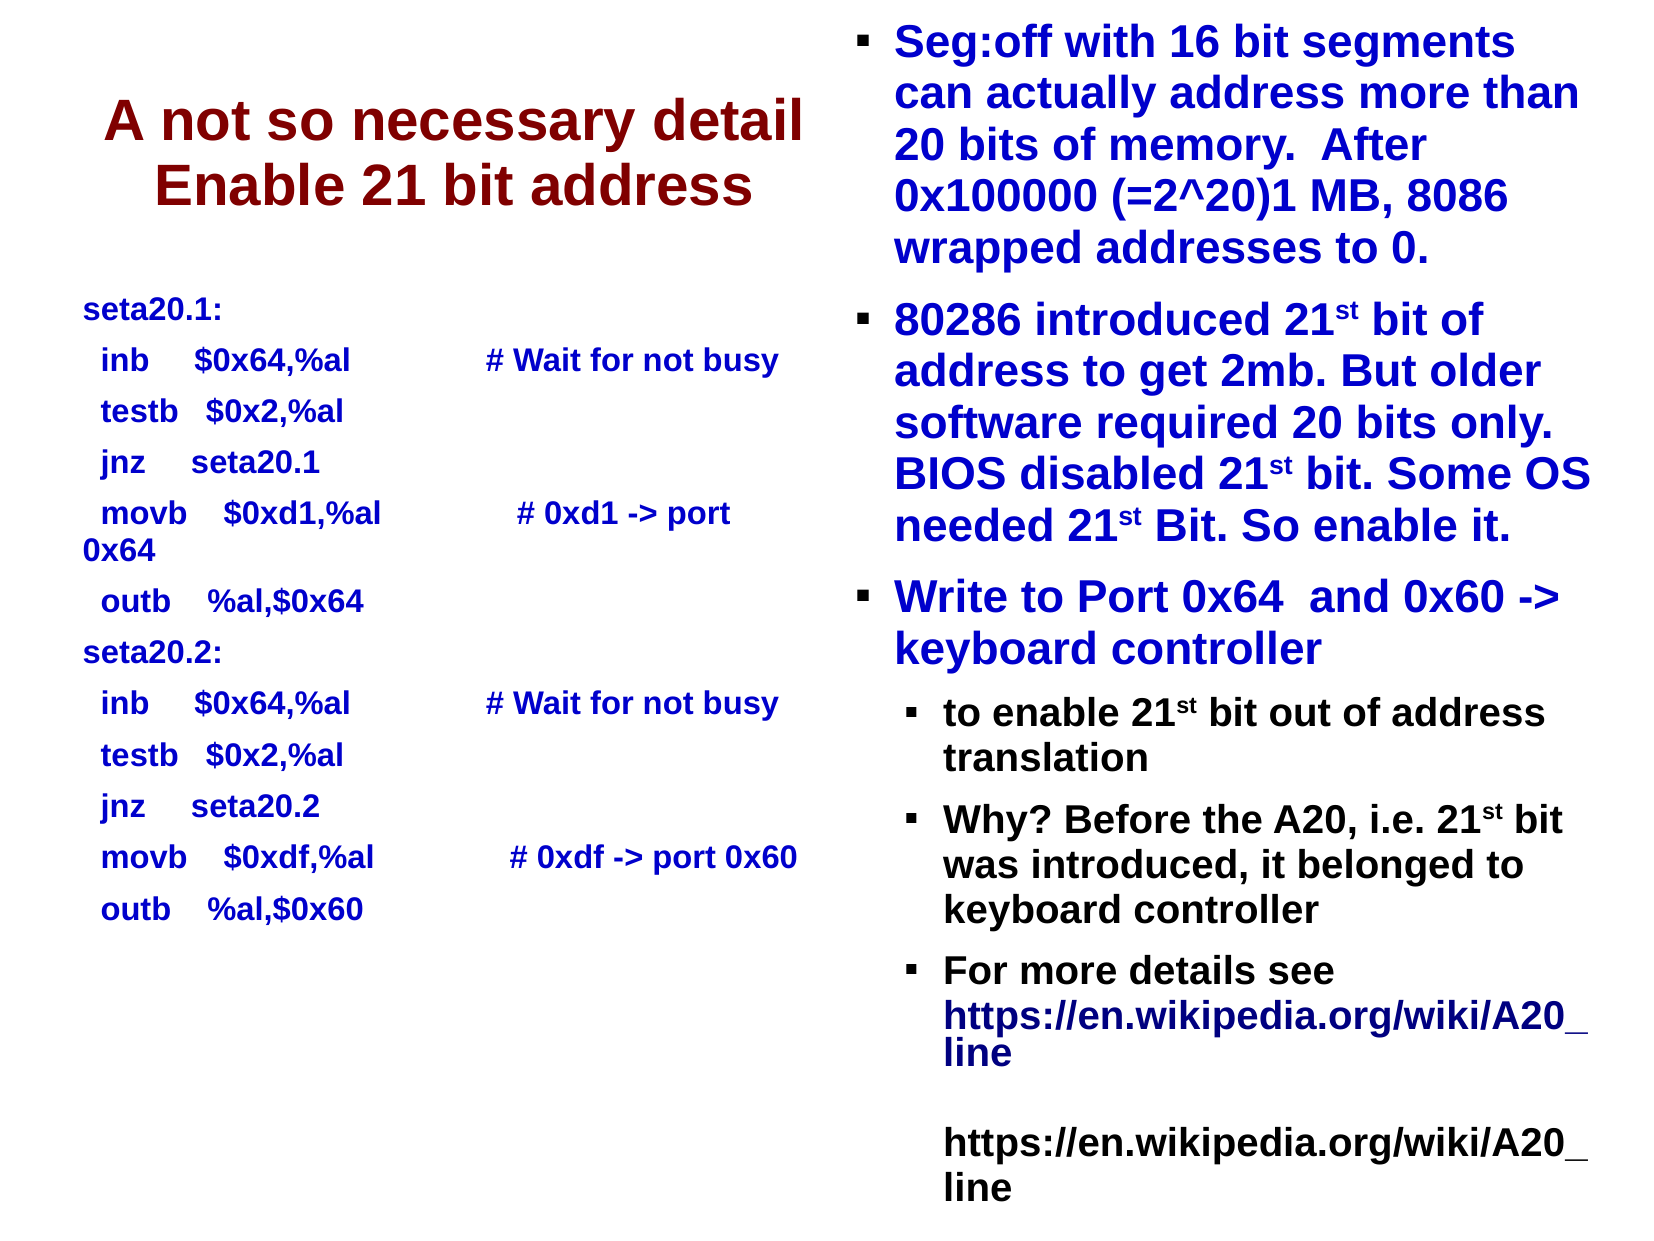

Seg:off with 16 bit segments can actually address more than 20 bits of memory. After 0x100000 (=2^20)1 MB, 8086 wrapped addresses to 0.
80286 introduced 21st bit of address to get 2mb. But older software required 20 bits only. BIOS disabled 21st bit. Some OS needed 21st Bit. So enable it.
Write to Port 0x64 and 0x60 -> keyboard controller
to enable 21st bit out of address translation
Why? Before the A20, i.e. 21st bit was introduced, it belonged to keyboard controller
For more details see https://en.wikipedia.org/wiki/A20_line https://en.wikipedia.org/wiki/A20_line
# A not so necessary detail Enable 21 bit address
seta20.1:
 inb $0x64,%al # Wait for not busy
 testb $0x2,%al
 jnz seta20.1
 movb $0xd1,%al # 0xd1 -> port 0x64
 outb %al,$0x64
seta20.2:
 inb $0x64,%al # Wait for not busy
 testb $0x2,%al
 jnz seta20.2
 movb $0xdf,%al # 0xdf -> port 0x60
 outb %al,$0x60